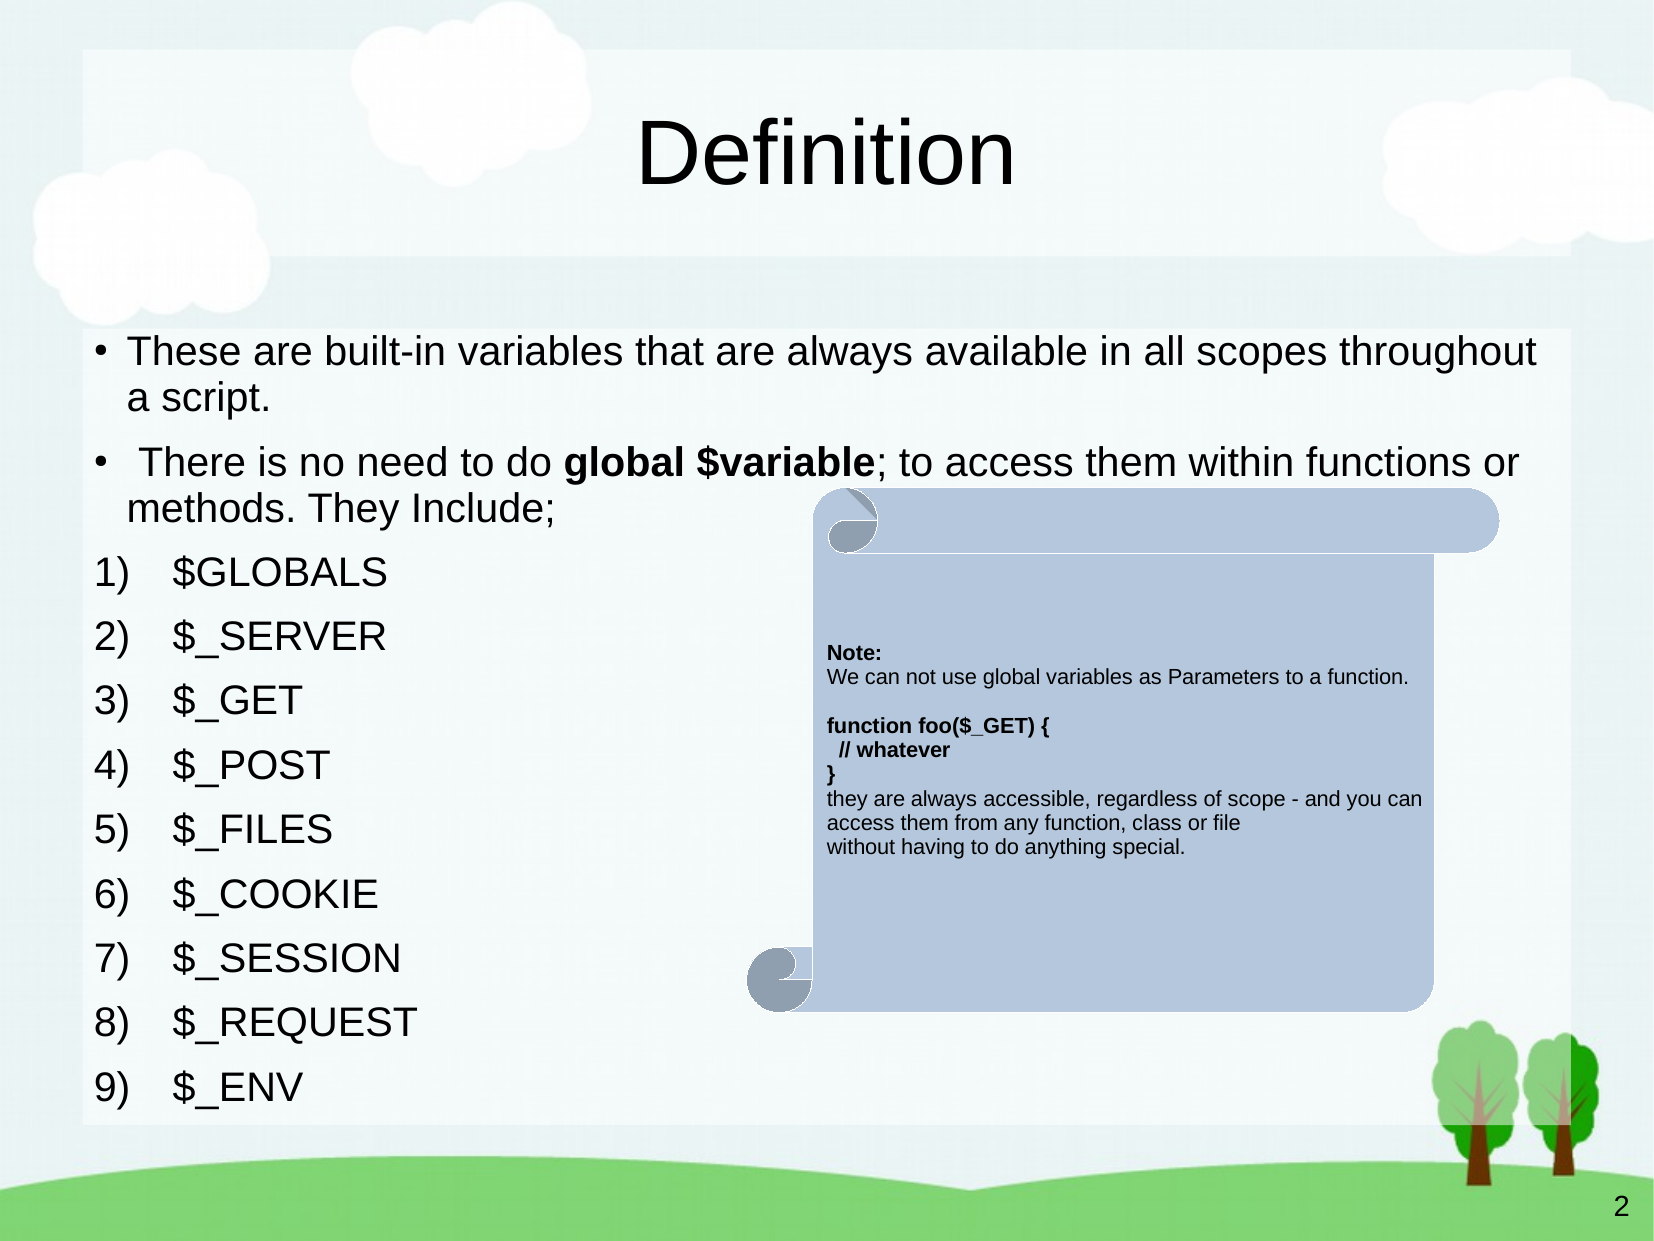

# Definition
These are built-in variables that are always available in all scopes throughout a script.
 There is no need to do global $variable; to access them within functions or methods. They Include;
 $GLOBALS
 $_SERVER
 $_GET
 $_POST
 $_FILES
 $_COOKIE
 $_SESSION
 $_REQUEST
 $_ENV
Note:
We can not use global variables as Parameters to a function.
function foo($_GET) {
 // whatever
}
they are always accessible, regardless of scope - and you can
access them from any function, class or file
without having to do anything special.
2